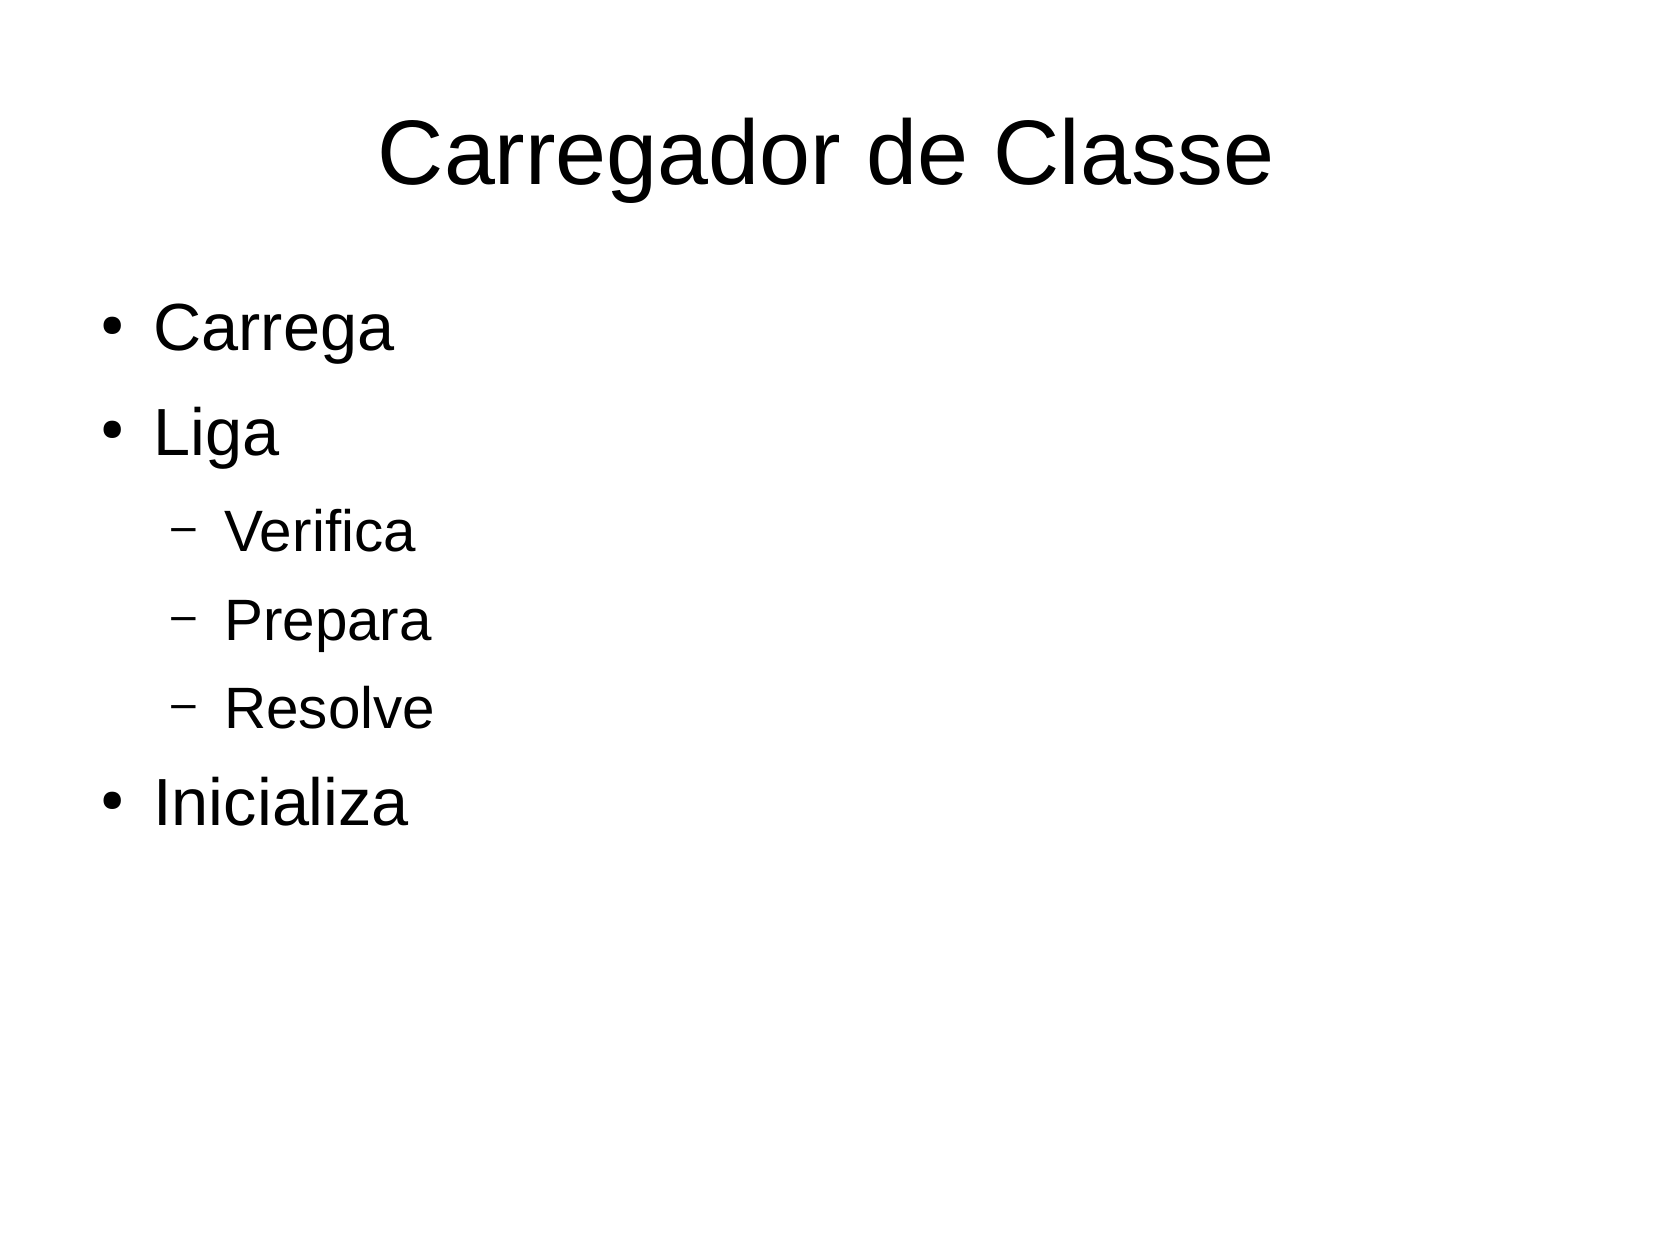

# Carregador de Classe
Carrega
Liga
Verifica
Prepara
Resolve
Inicializa